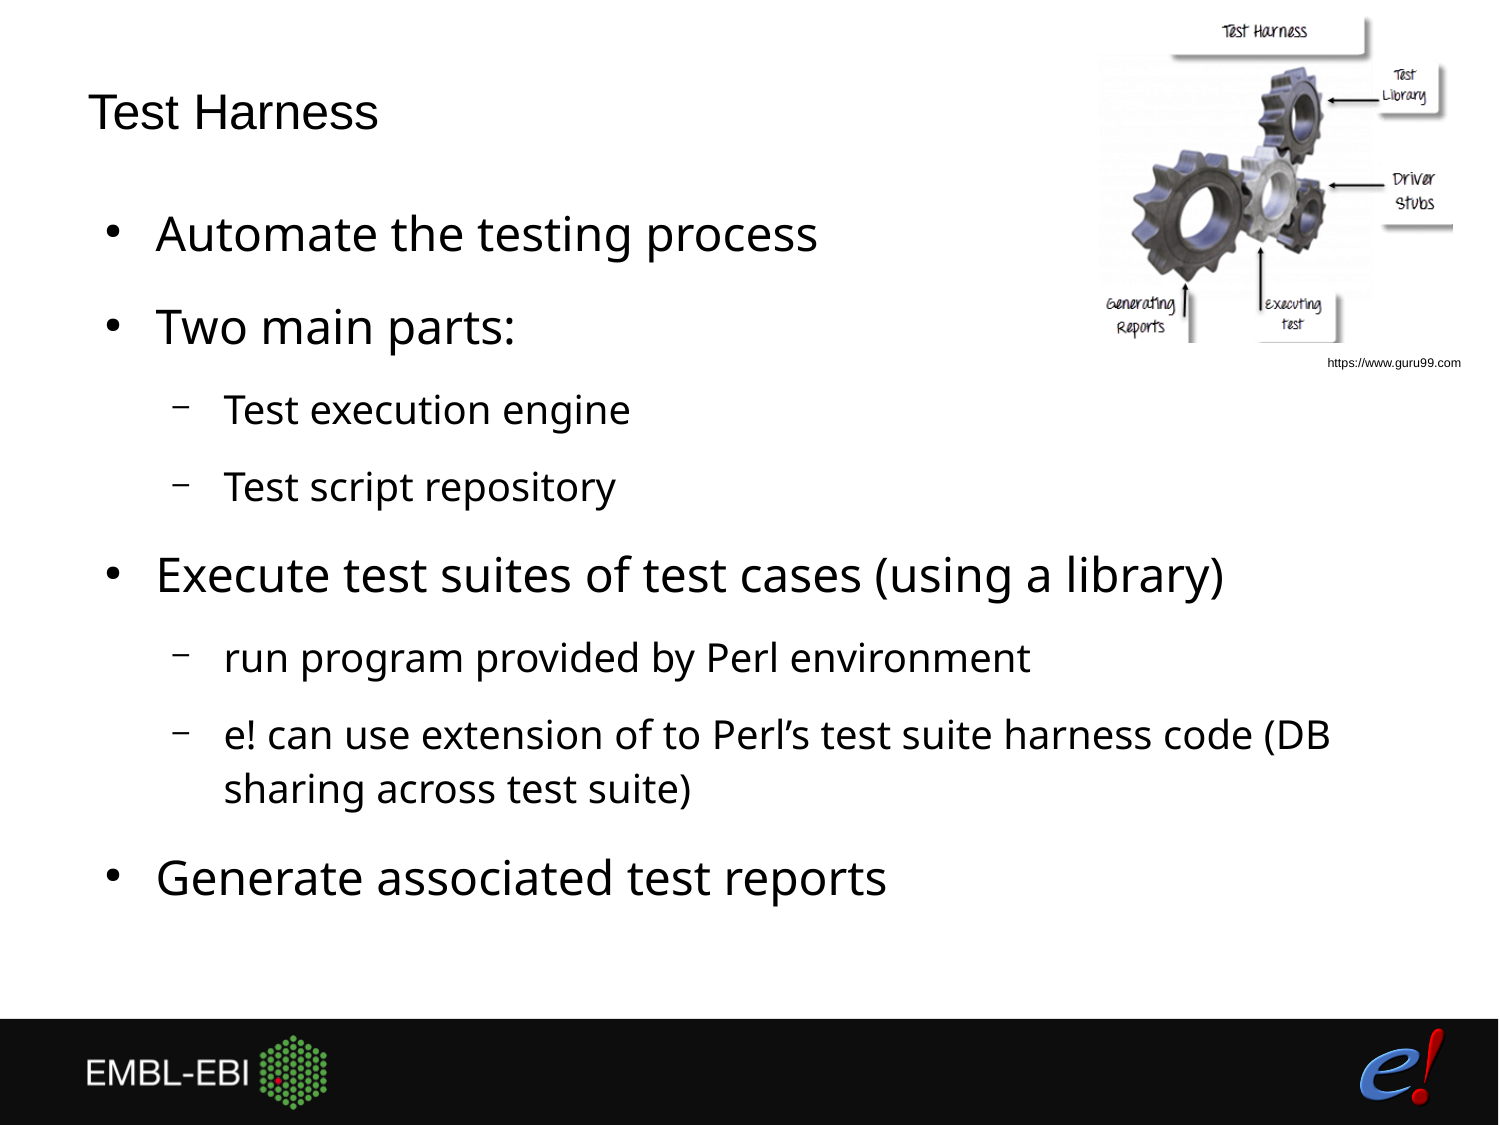

# Test Harness
Automate the testing process
Two main parts:
Test execution engine
Test script repository
Execute test suites of test cases (using a library)
run program provided by Perl environment
e! can use extension of to Perl’s test suite harness code (DB sharing across test suite)
Generate associated test reports
https://www.guru99.com